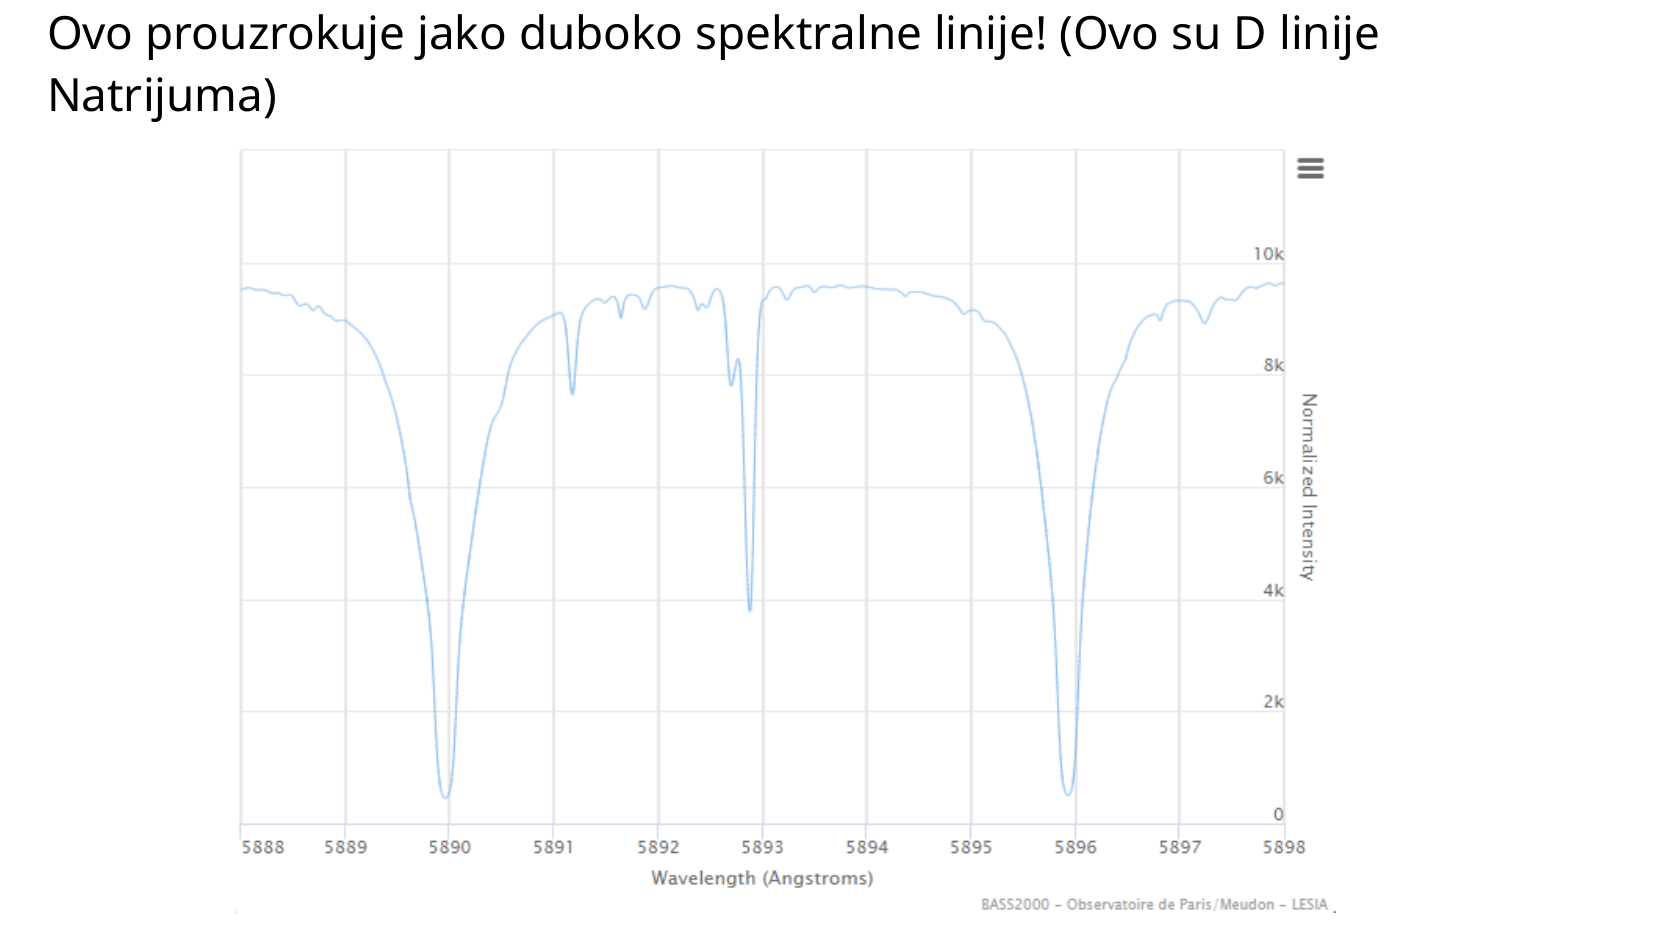

# Ovo prouzrokuje jako duboko spektralne linije! (Ovo su D linije Natrijuma)